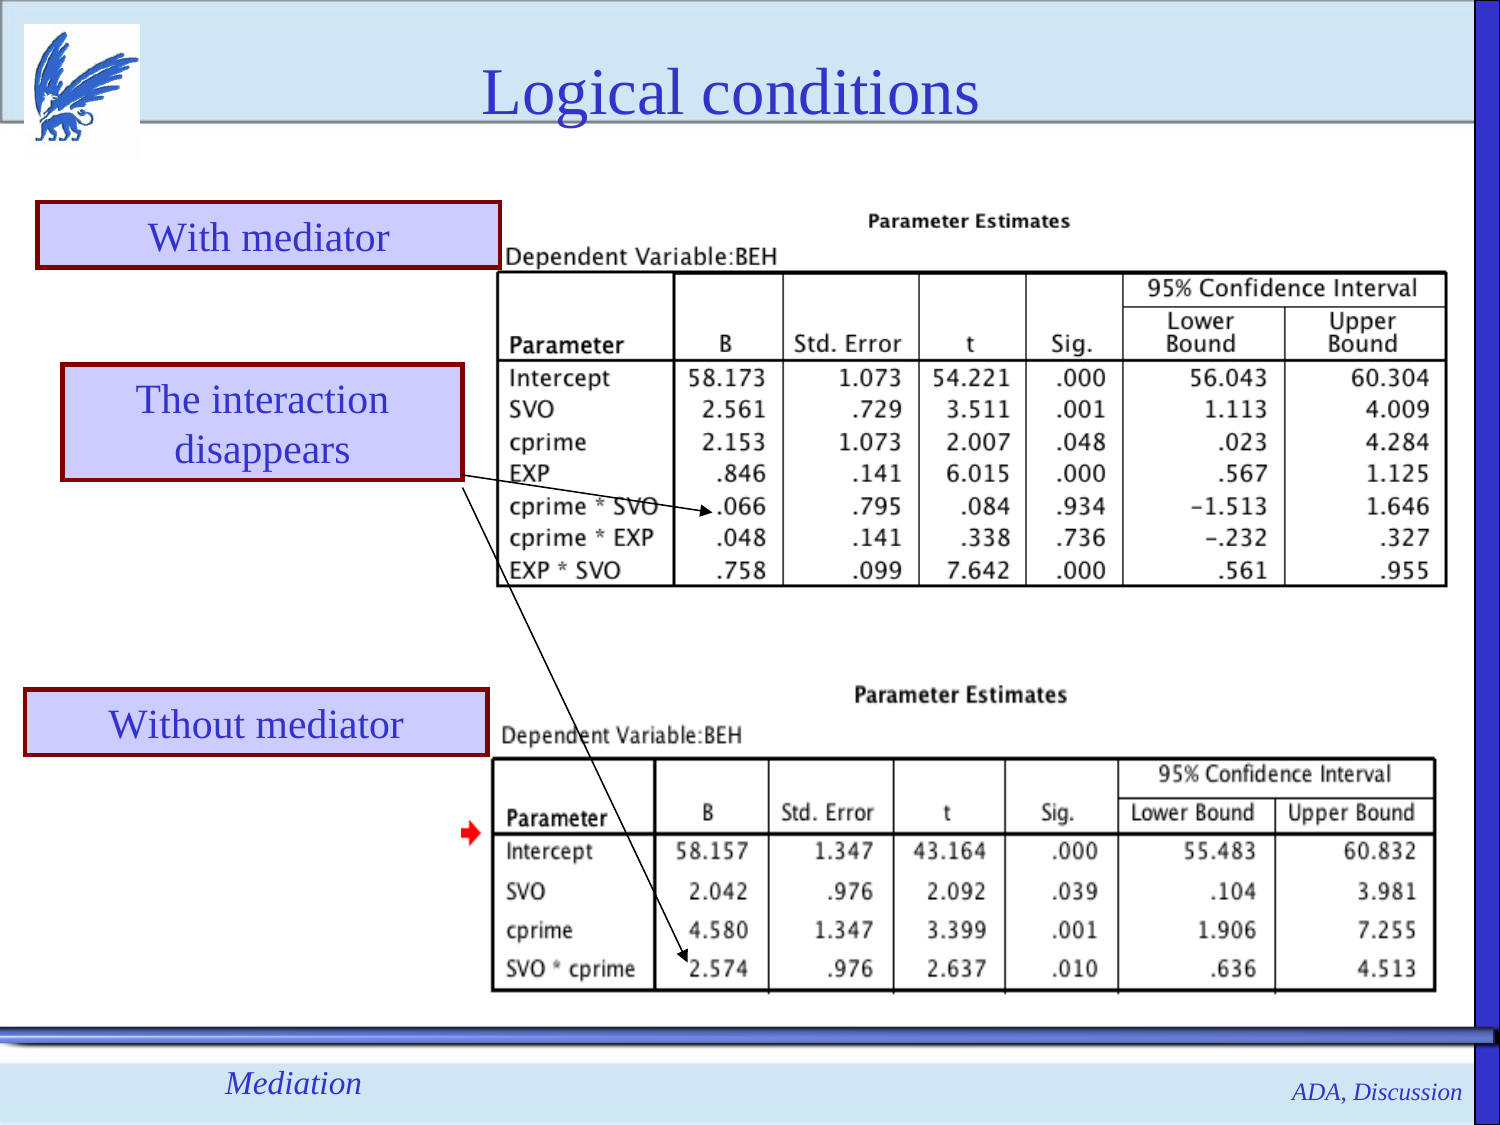

# Logical conditions
With mediator
The interaction disappears
Without mediator
Mediation
ADA, Discussion